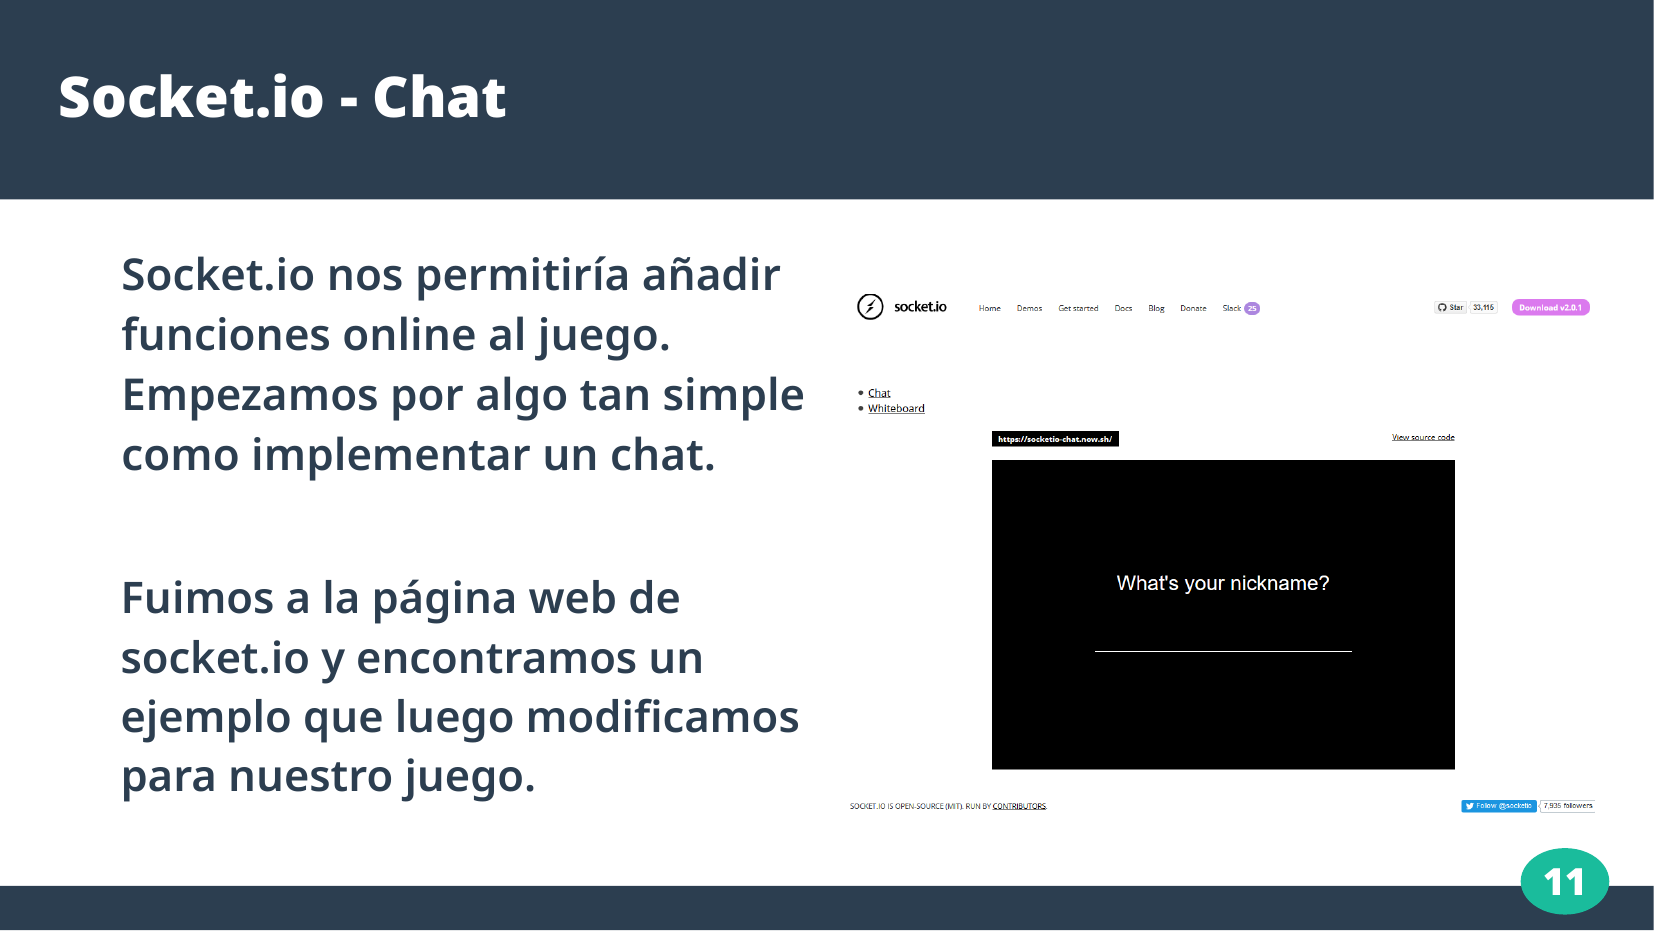

# Socket.io - Chat
Socket.io nos permitiría añadir funciones online al juego. Empezamos por algo tan simple como implementar un chat.
Fuimos a la página web de socket.io y encontramos un ejemplo que luego modificamos para nuestro juego.
11